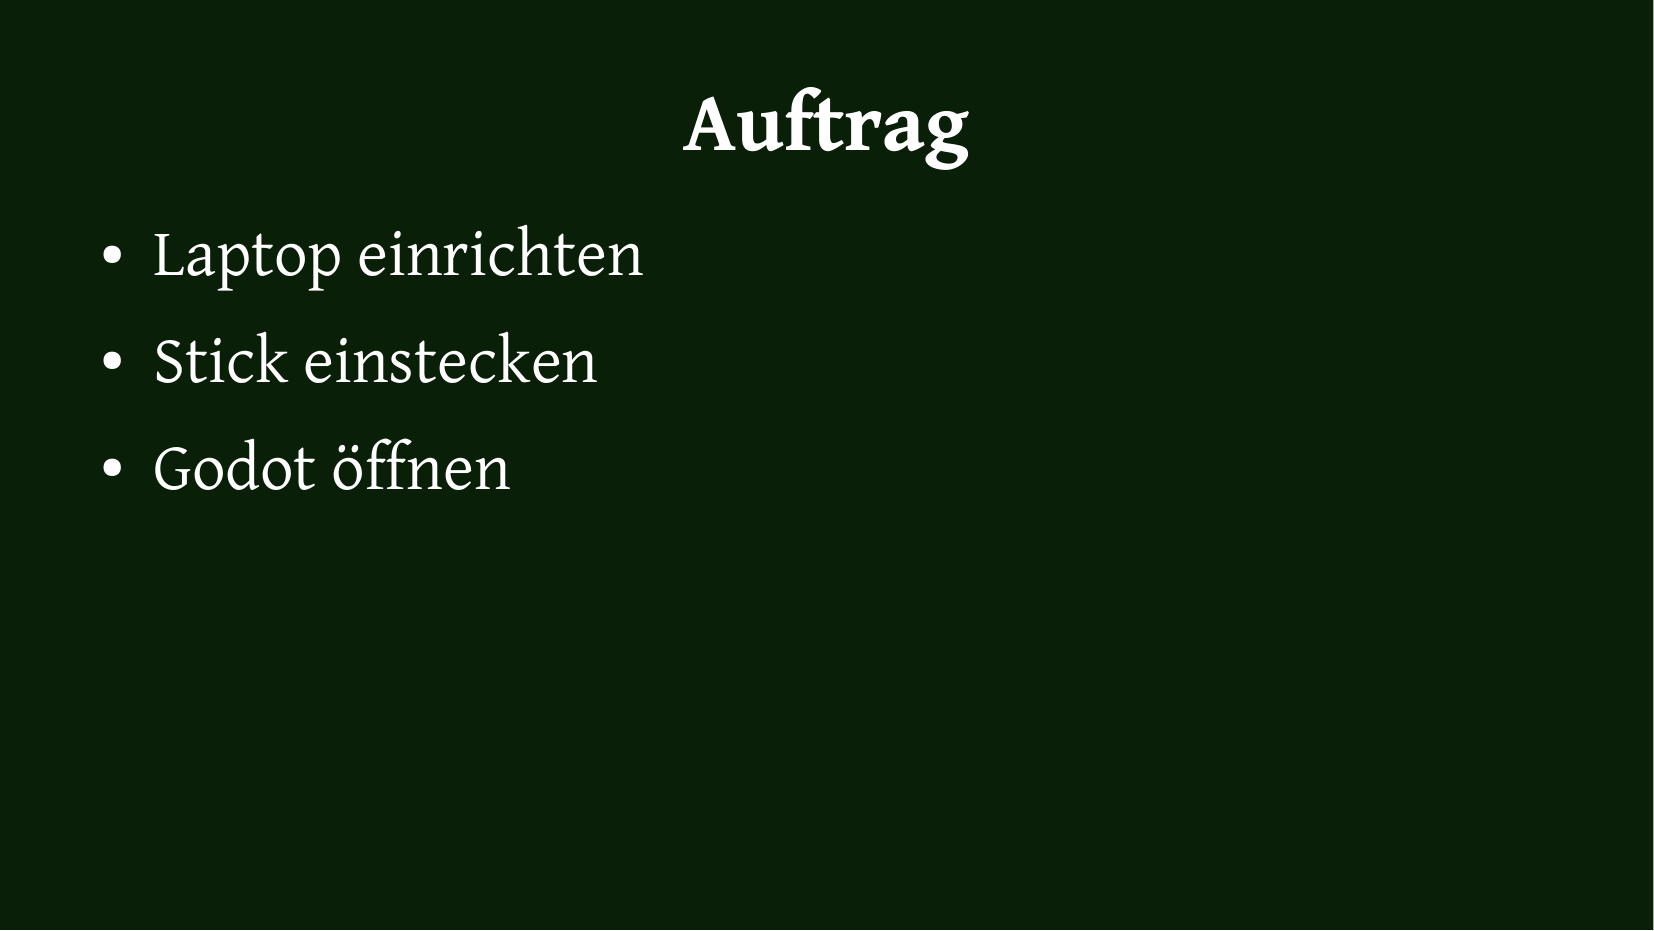

# Auftrag
Laptop einrichten
Stick einstecken
Godot öffnen